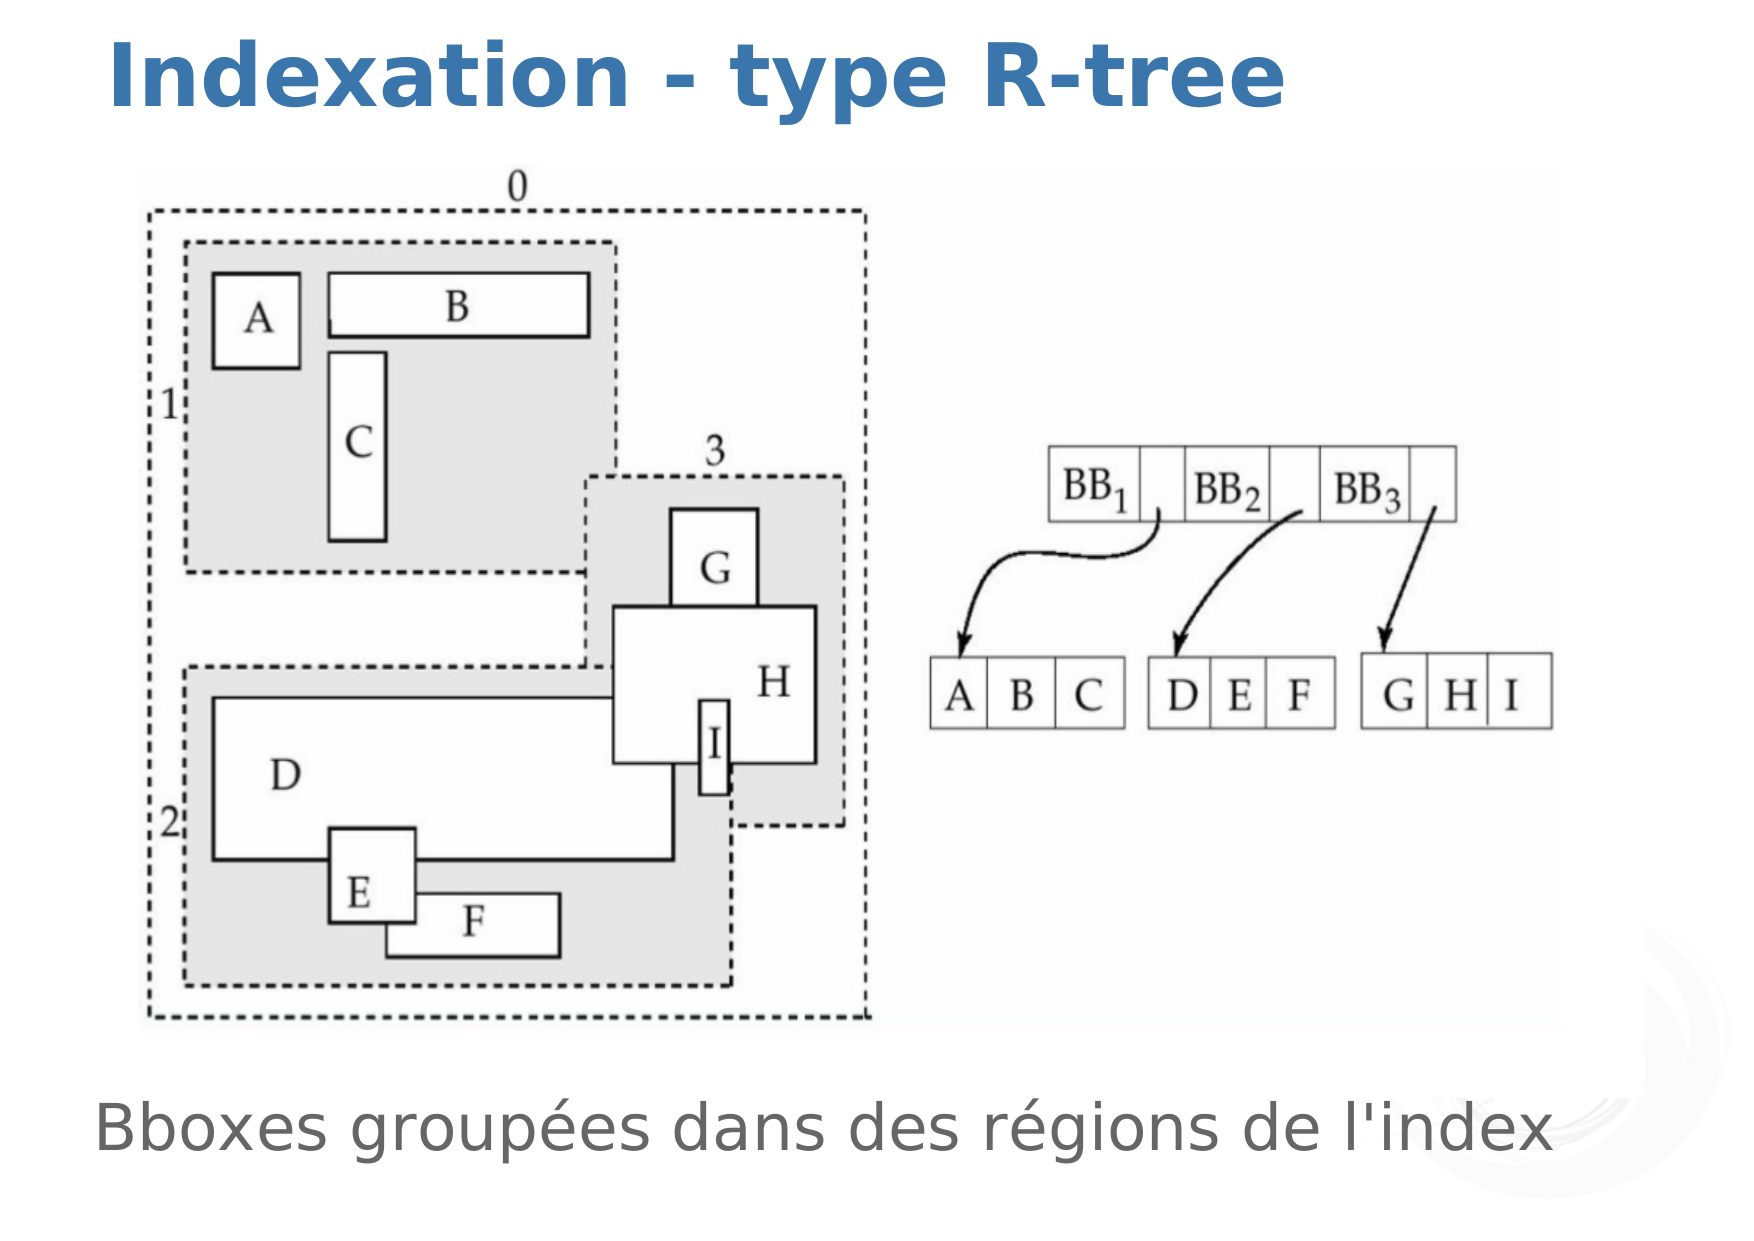

# Indexation - type R-tree
Bboxes groupées dans des régions de l'index